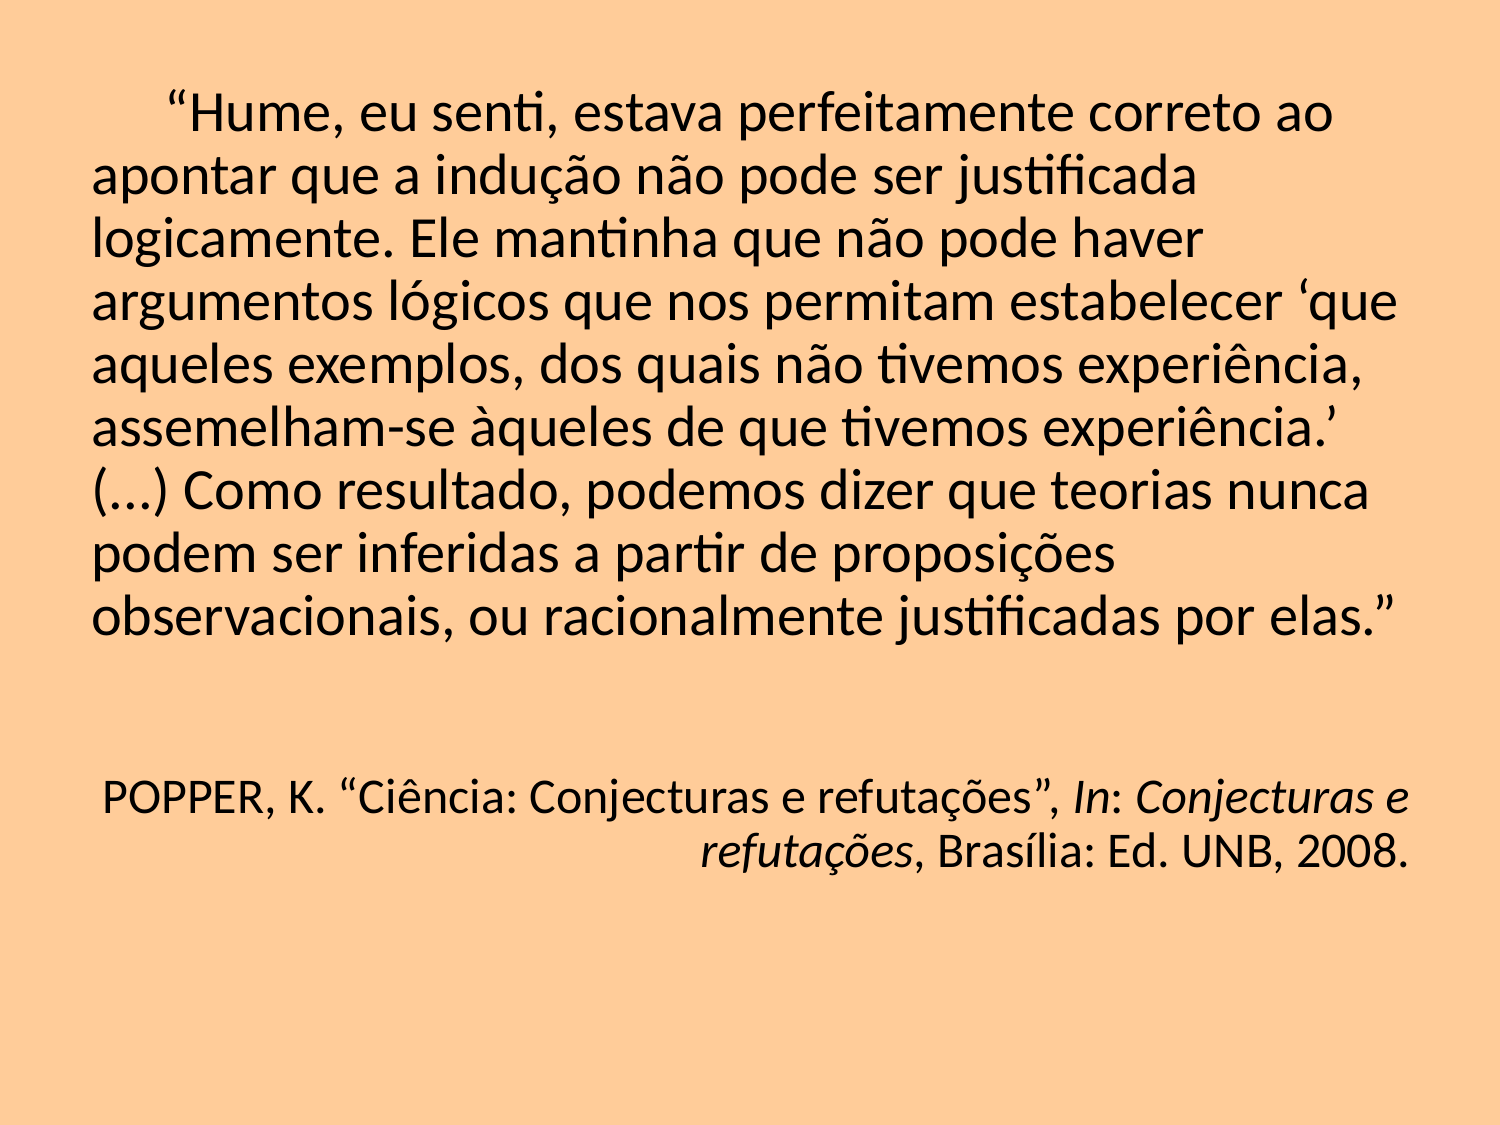

#
	“Hume, eu senti, estava perfeitamente correto ao apontar que a indução não pode ser justificada logicamente. Ele mantinha que não pode haver argumentos lógicos que nos permitam estabelecer ‘que aqueles exemplos, dos quais não tivemos experiência, assemelham-se àqueles de que tivemos experiência.’ (...) Como resultado, podemos dizer que teorias nunca podem ser inferidas a partir de proposições observacionais, ou racionalmente justificadas por elas.”
POPPER, K. “Ciência: Conjecturas e refutações”, In: Conjecturas e refutações, Brasília: Ed. UNB, 2008.